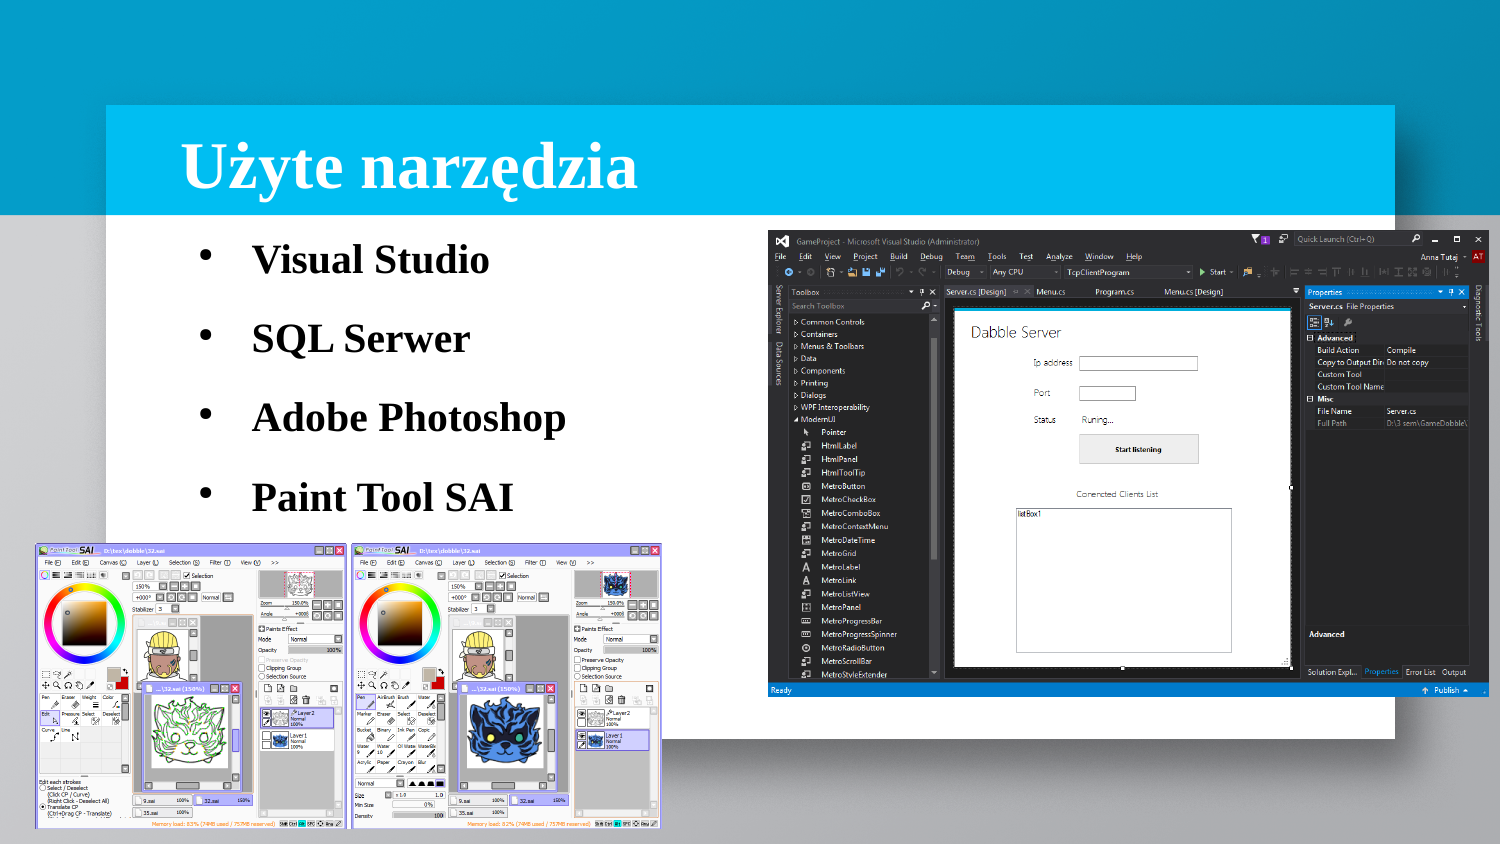

# Użyte narzędzia
Visual Studio
SQL Serwer
Adobe Photoshop
Paint Tool SAI